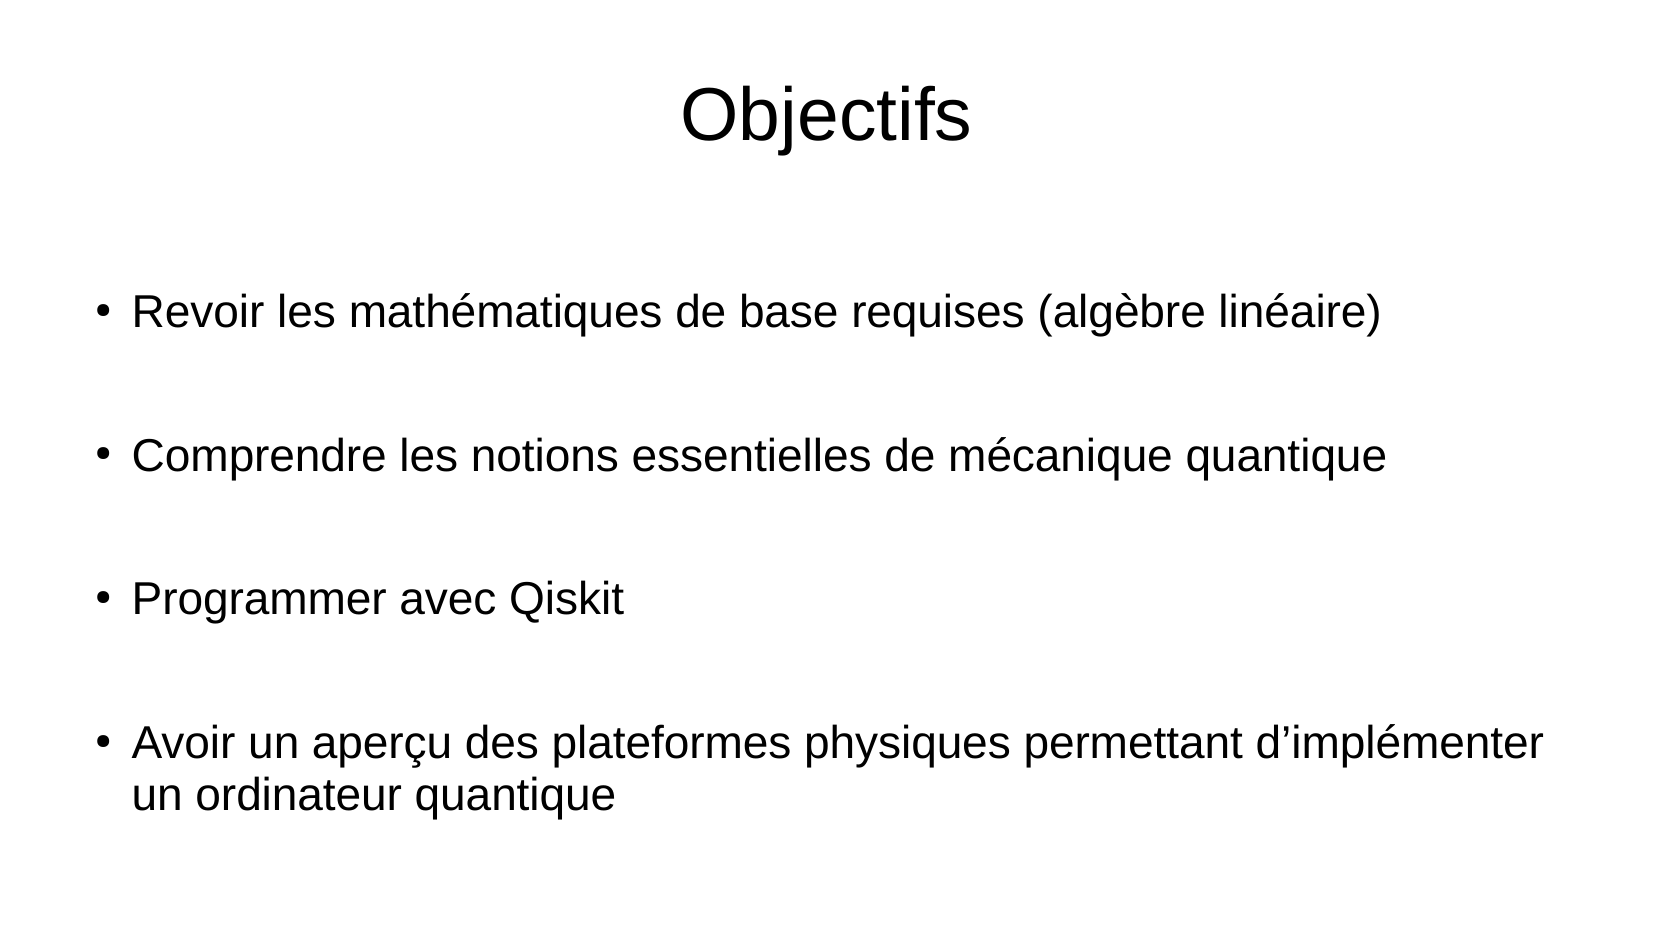

# Objectifs
Revoir les mathématiques de base requises (algèbre linéaire)
Comprendre les notions essentielles de mécanique quantique
Programmer avec Qiskit
Avoir un aperçu des plateformes physiques permettant d’implémenter un ordinateur quantique